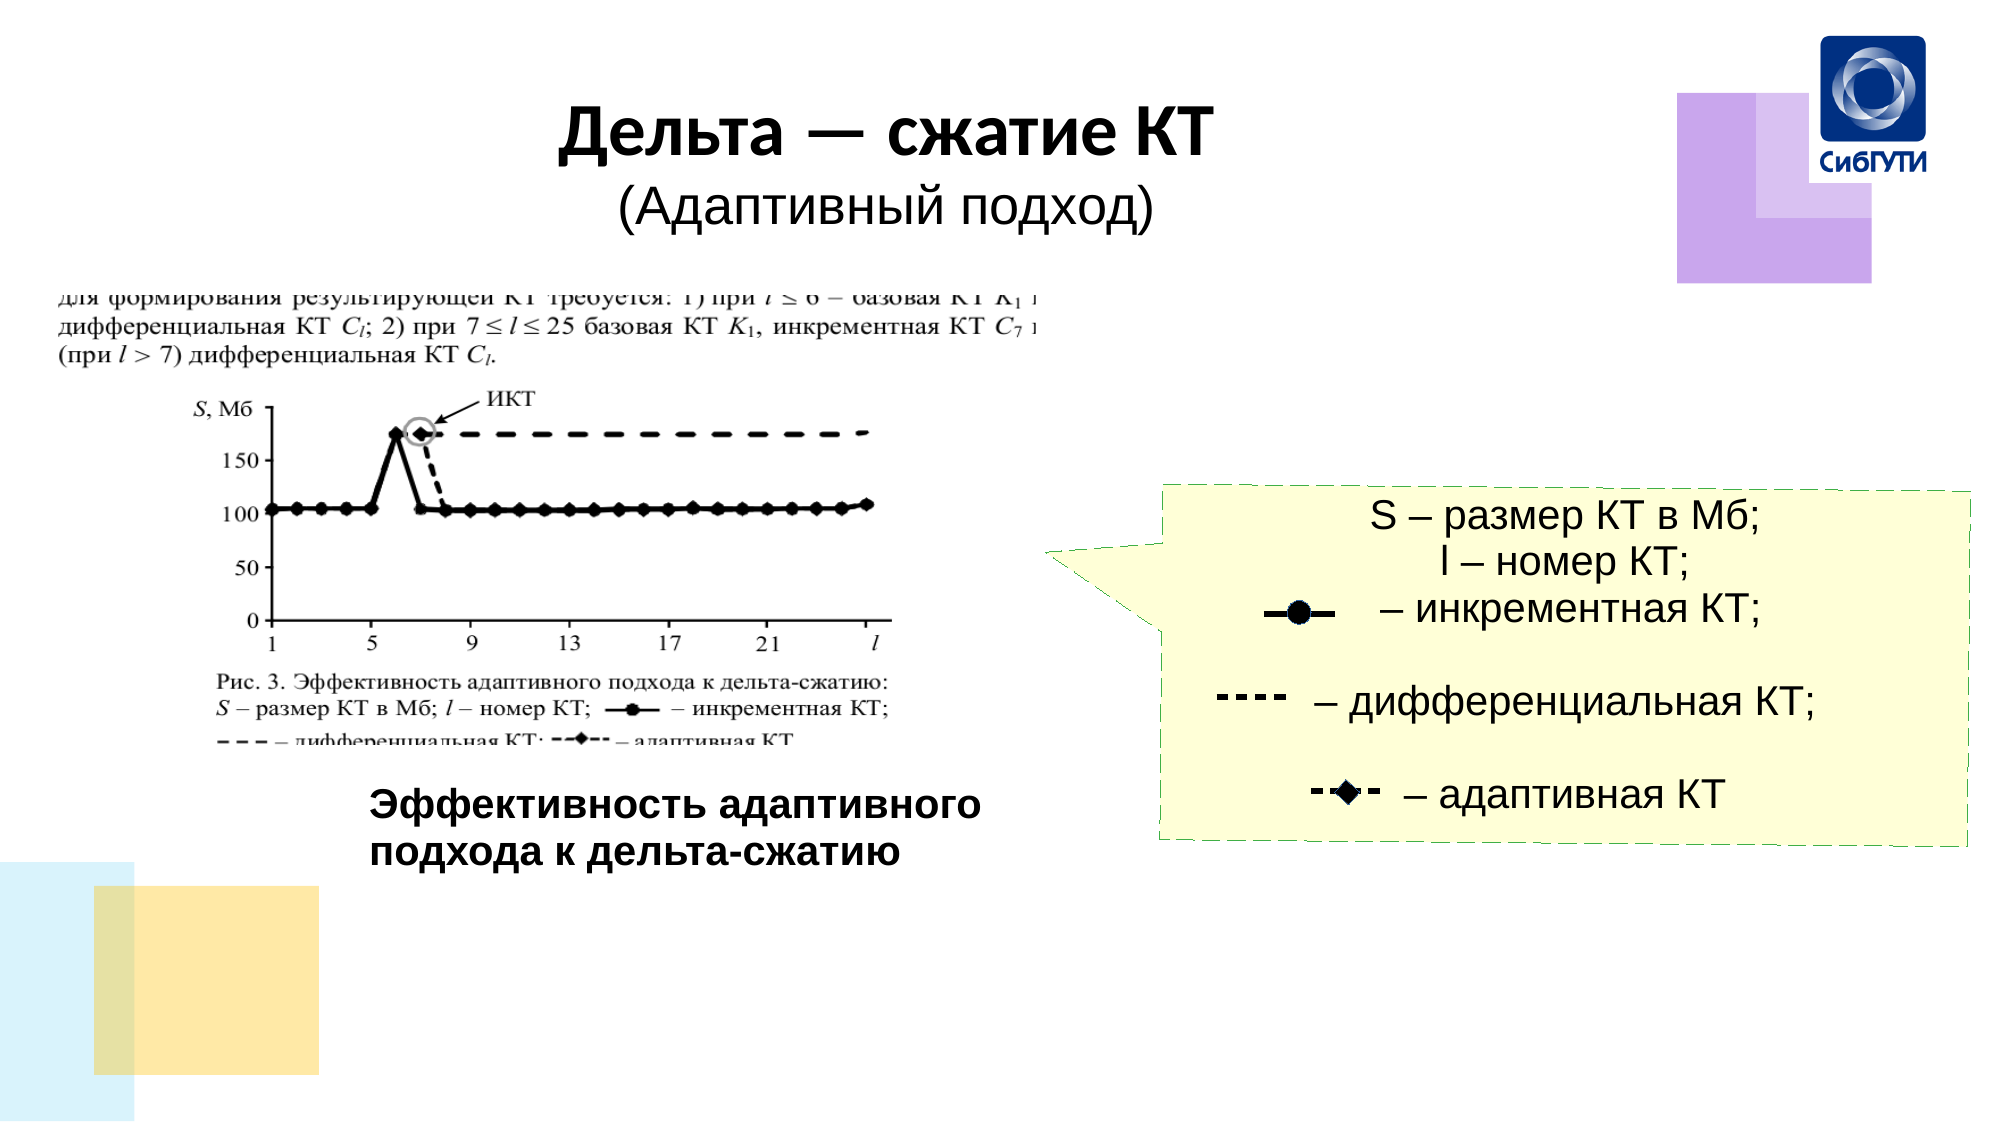

# Дельта — сжатие КТ
(Адаптивный подход)
S – размер КТ в Мб;
l – номер КТ;
 – инкрементная КТ;
– дифференциальная КТ;
– адаптивная КТ
Эффективность адаптивного подхода к дельта-сжатию